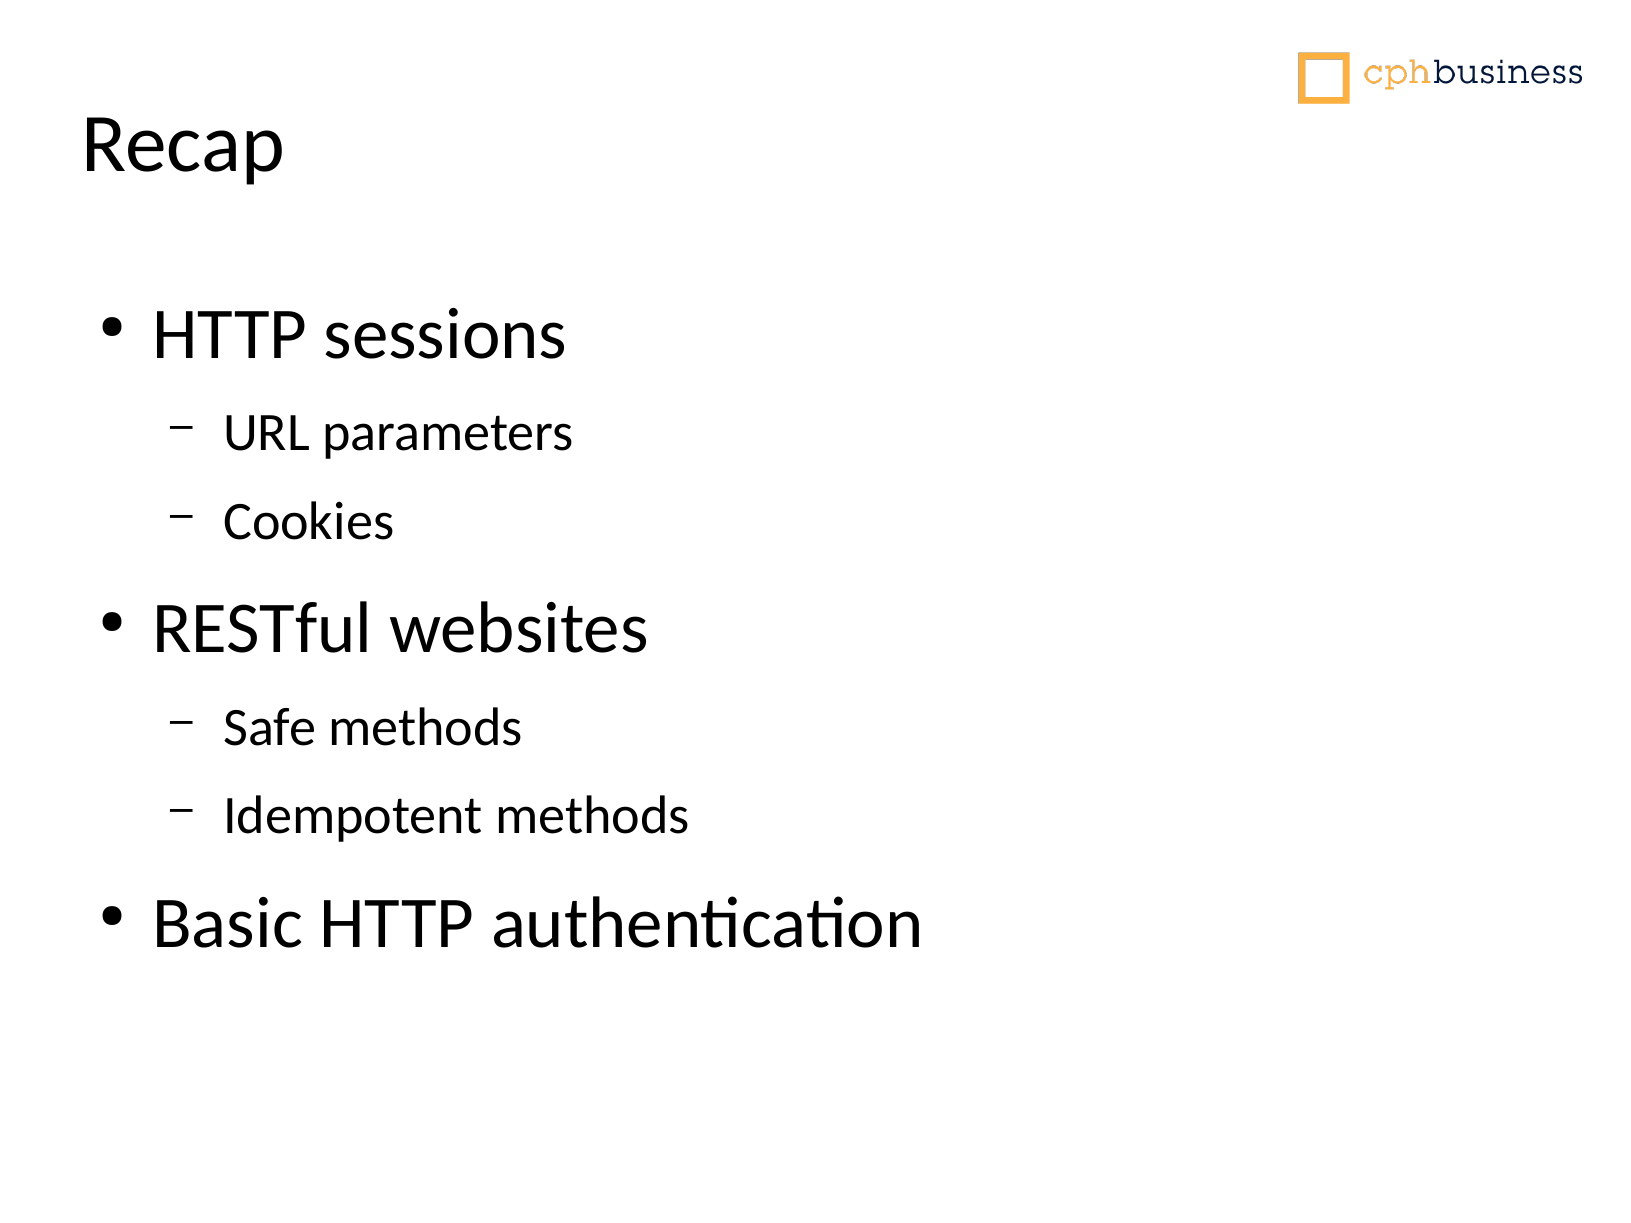

Recap
# HTTP sessions
URL parameters
Cookies
RESTful websites
Safe methods
Idempotent methods
Basic HTTP authentication